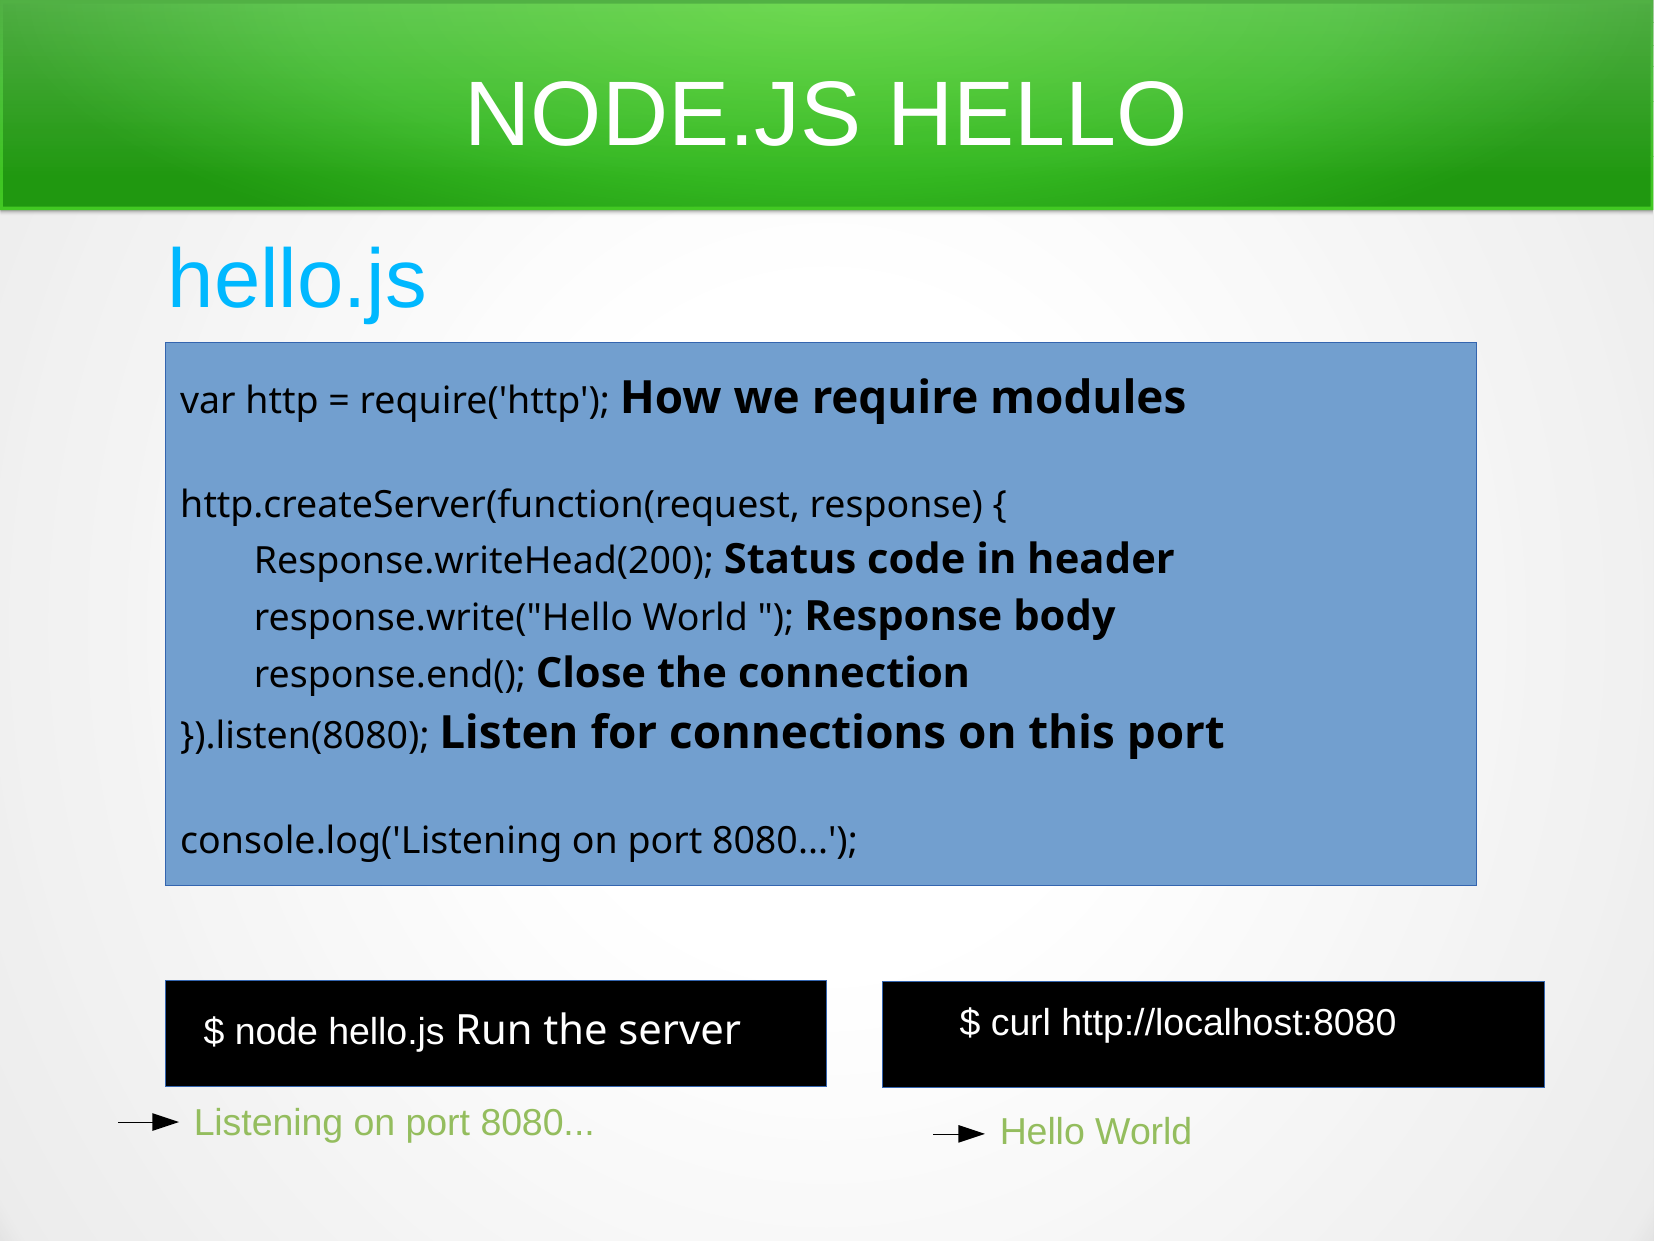

# NODE.JS HELLO
 hello.js
var http = require('http'); How we require modules
http.createServer(function(request, response) {
	Response.writeHead(200); Status code in header
	response.write("Hello World "); Response body
	response.end(); Close the connection
}).listen(8080); Listen for connections on this port
console.log('Listening on port 8080...');
$ node hello.js Run the server
$ curl http://localhost:8080
Listening on port 8080...
Hello World